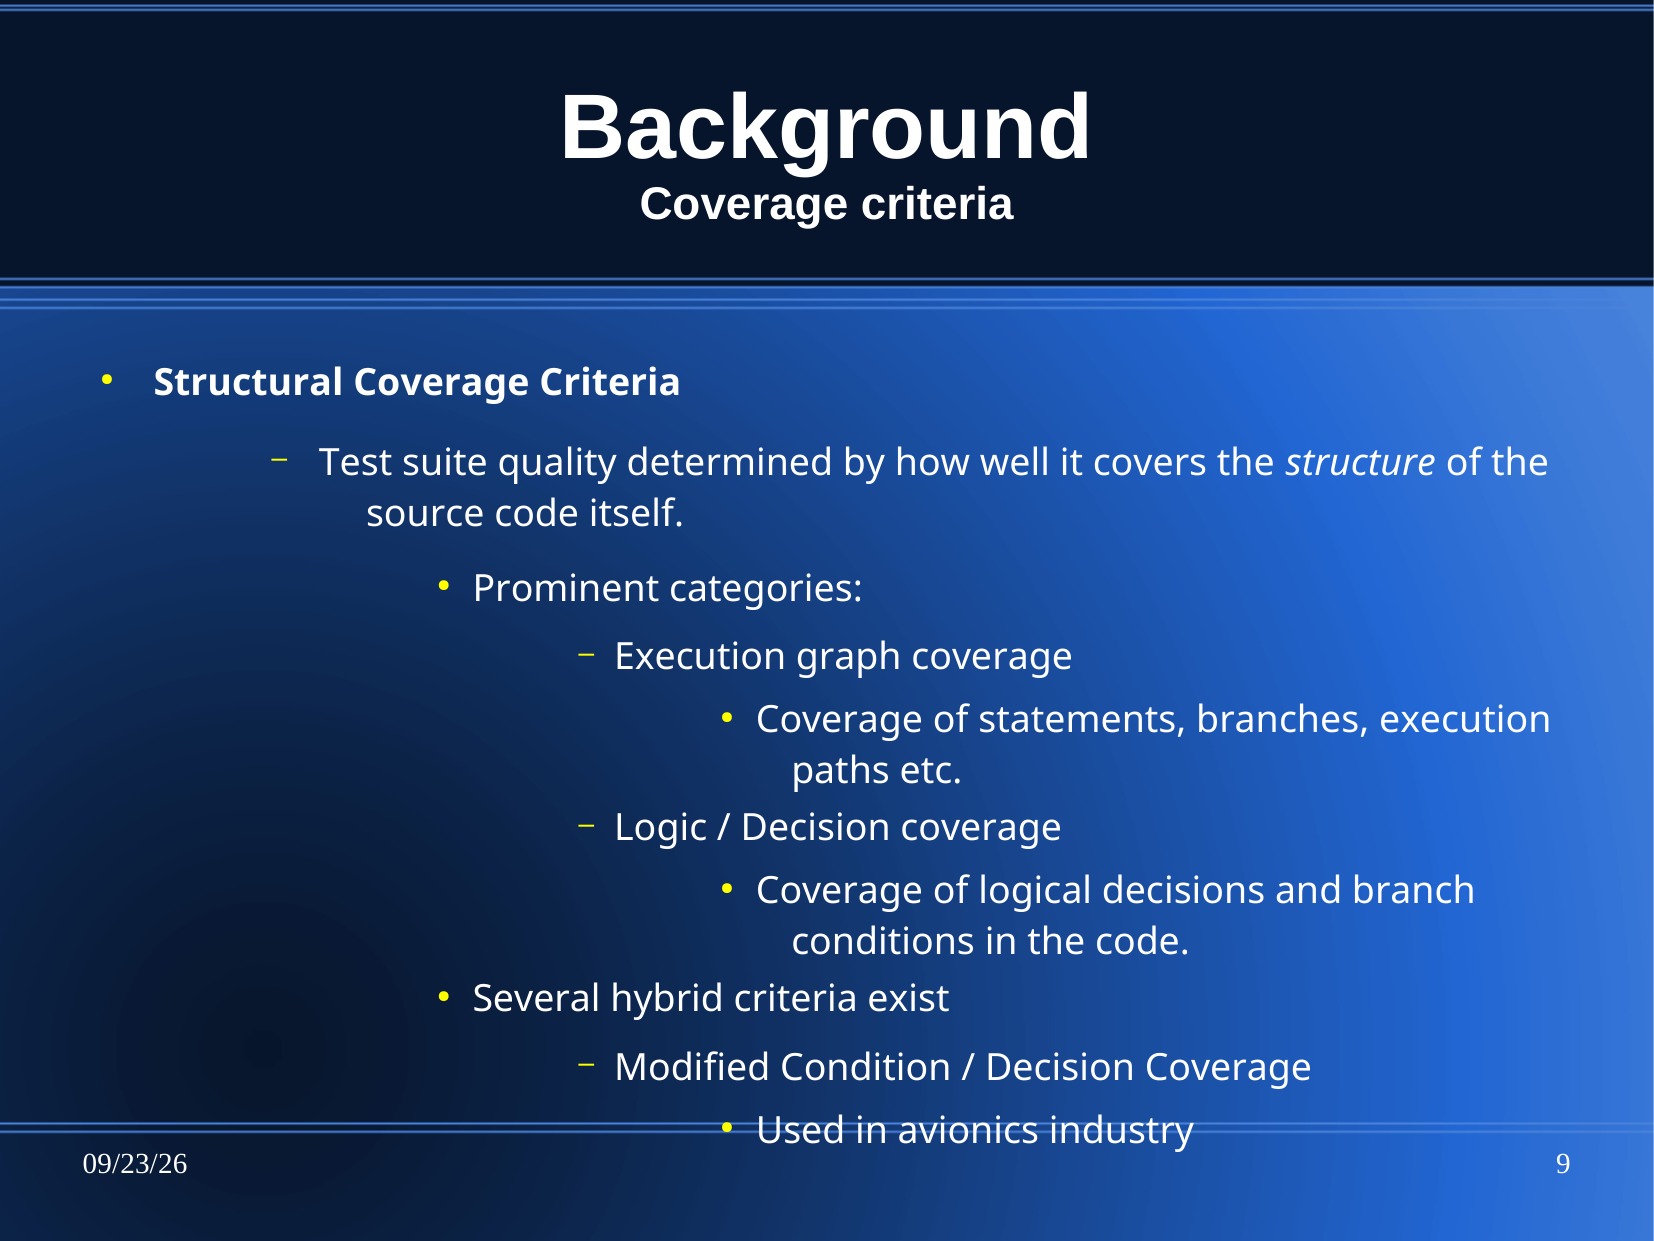

# Background Coverage criteria
Structural Coverage Criteria
Test suite quality determined by how well it covers the structure of the source code itself.
Prominent categories:
Execution graph coverage
Coverage of statements, branches, execution paths etc.
Logic / Decision coverage
Coverage of logical decisions and branch conditions in the code.
Several hybrid criteria exist
Modified Condition / Decision Coverage
Used in avionics industry
9